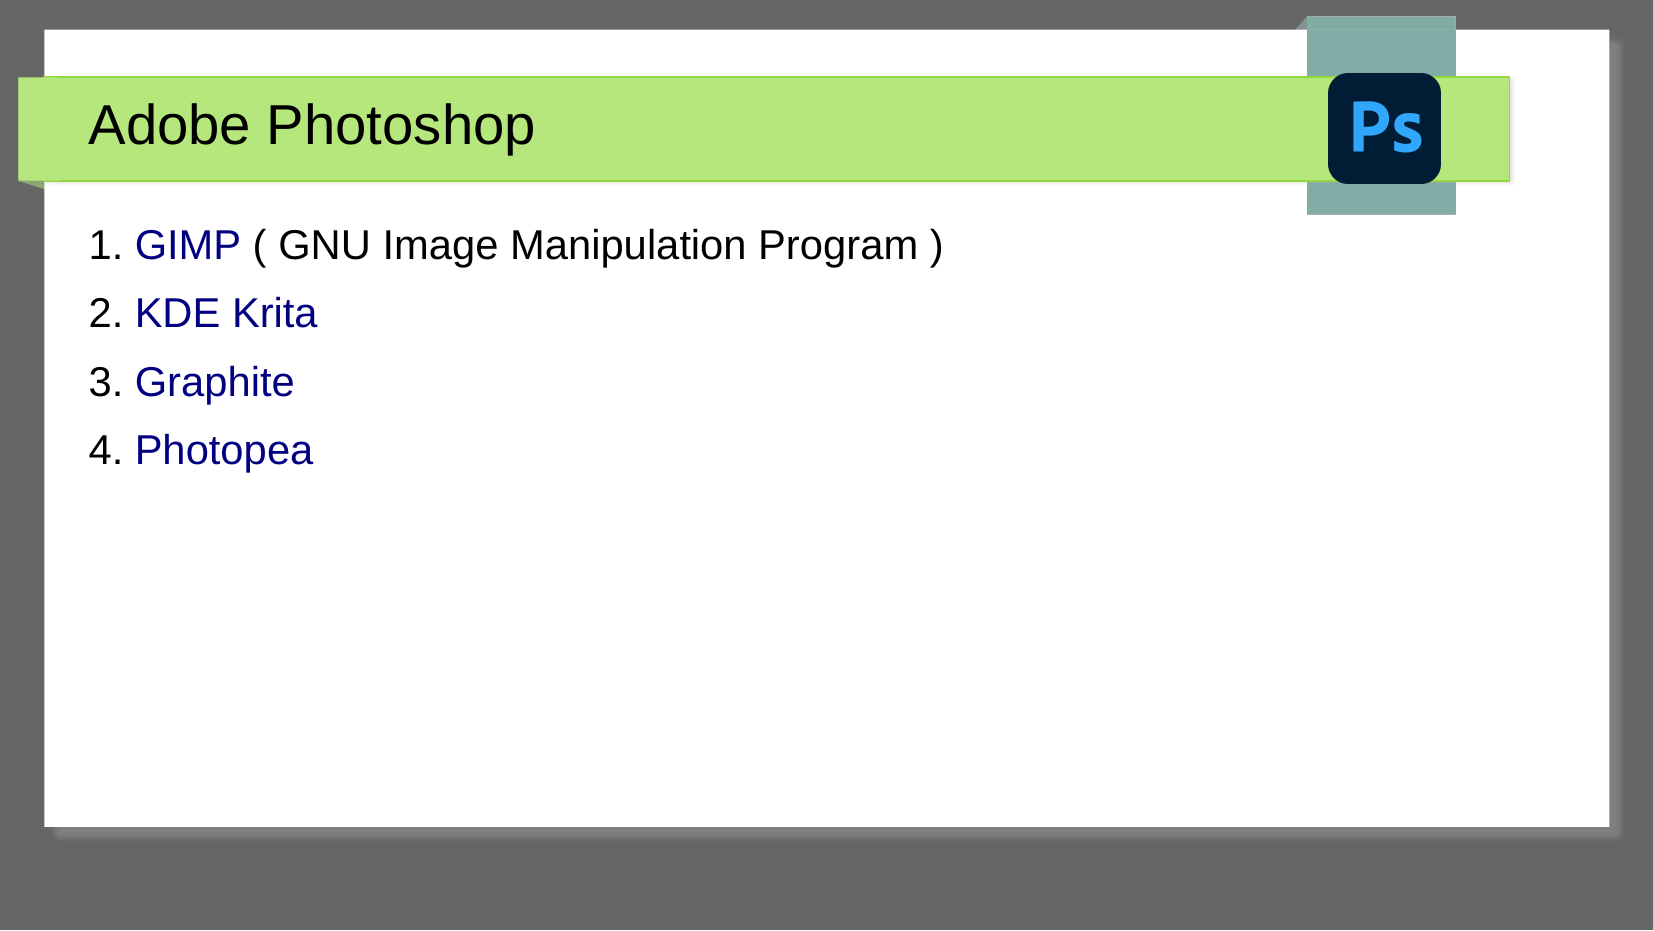

# Adobe Photoshop
1. GIMP ( GNU Image Manipulation Program )
2. KDE Krita
3. Graphite
4. Photopea